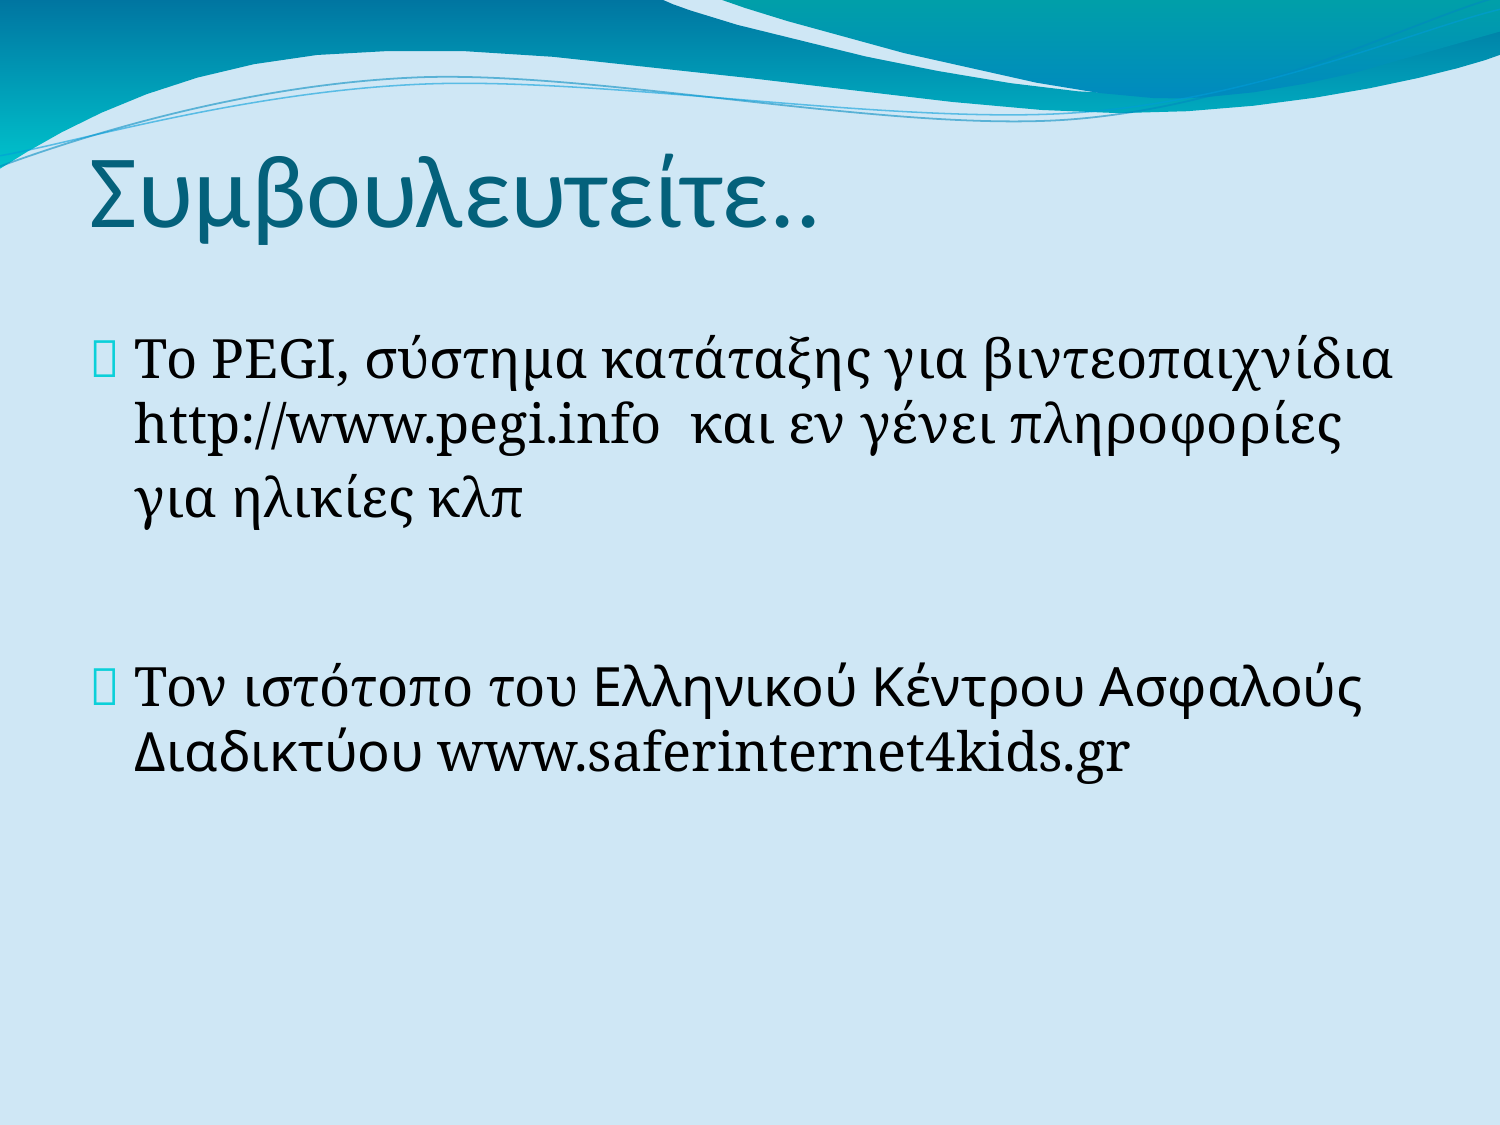

# Συμβουλευτείτε..
Το PEGI, σύστημα κατάταξης για βιντεοπαιχνίδια http://www.pegi.info και εν γένει πληροφορίες για ηλικίες κλπ
Τον ιστότοπο του Ελληνικού Κέντρου Ασφαλούς Διαδικτύου www.saferinternet4kids.gr